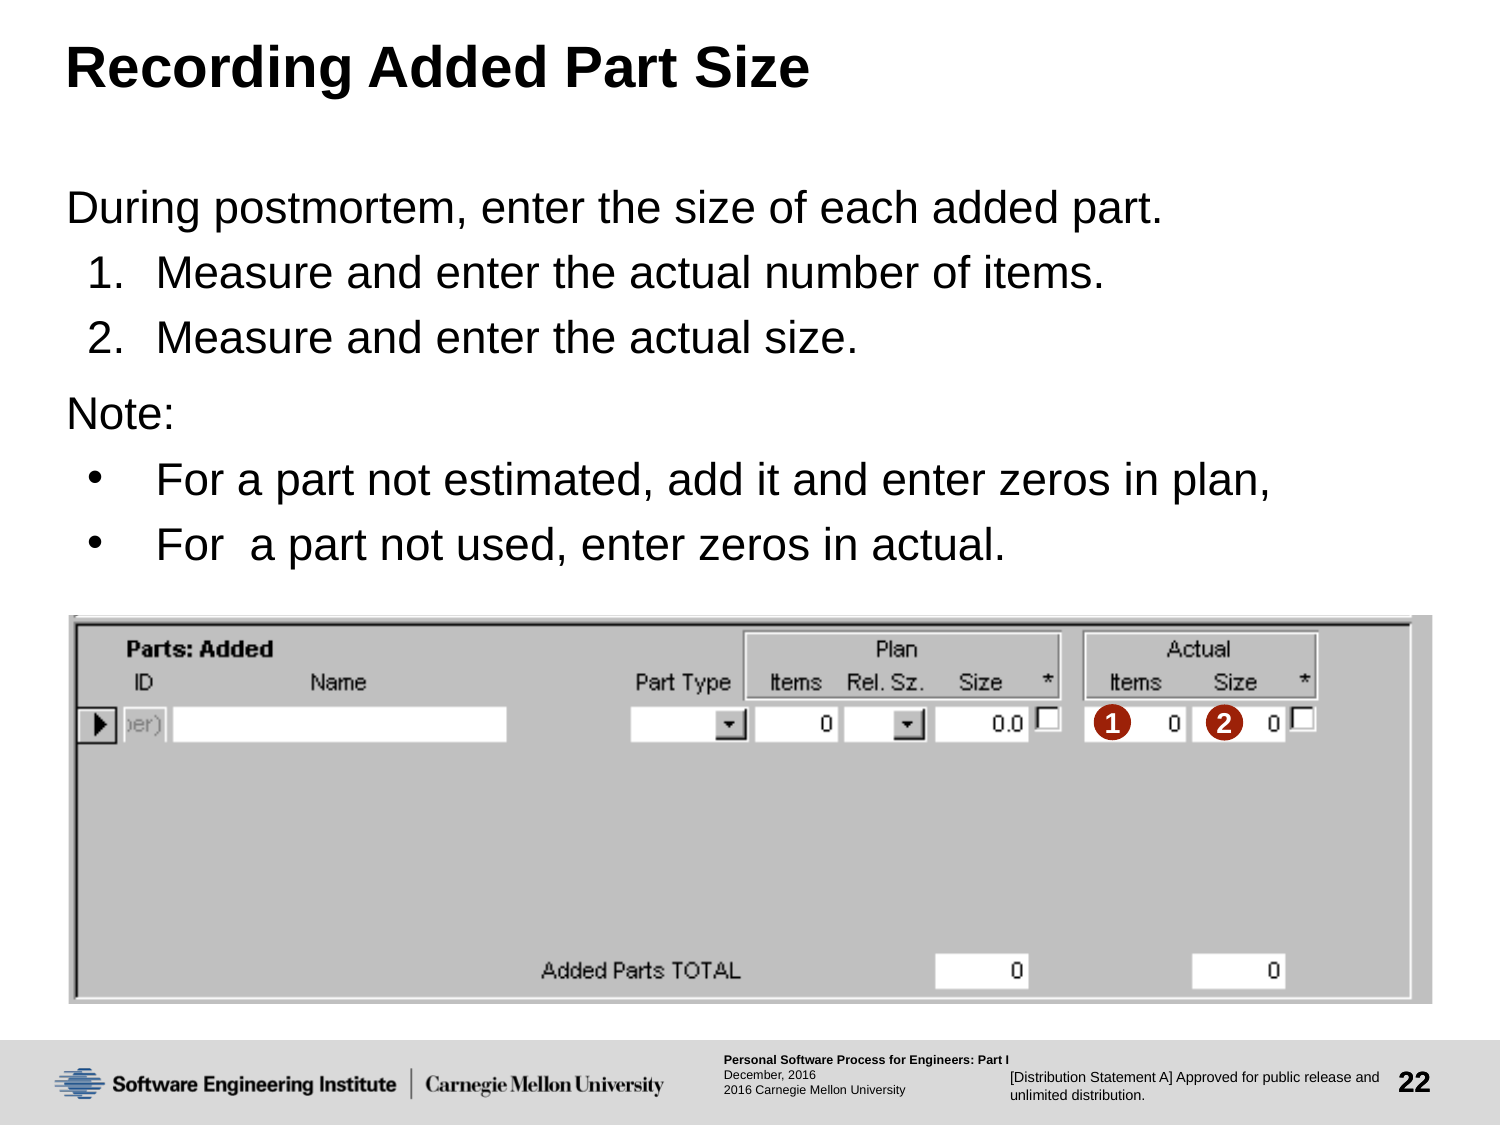

# Recording Added Part Size
During postmortem, enter the size of each added part.
Measure and enter the actual number of items.
Measure and enter the actual size.
Note:
For a part not estimated, add it and enter zeros in plan,
For a part not used, enter zeros in actual.